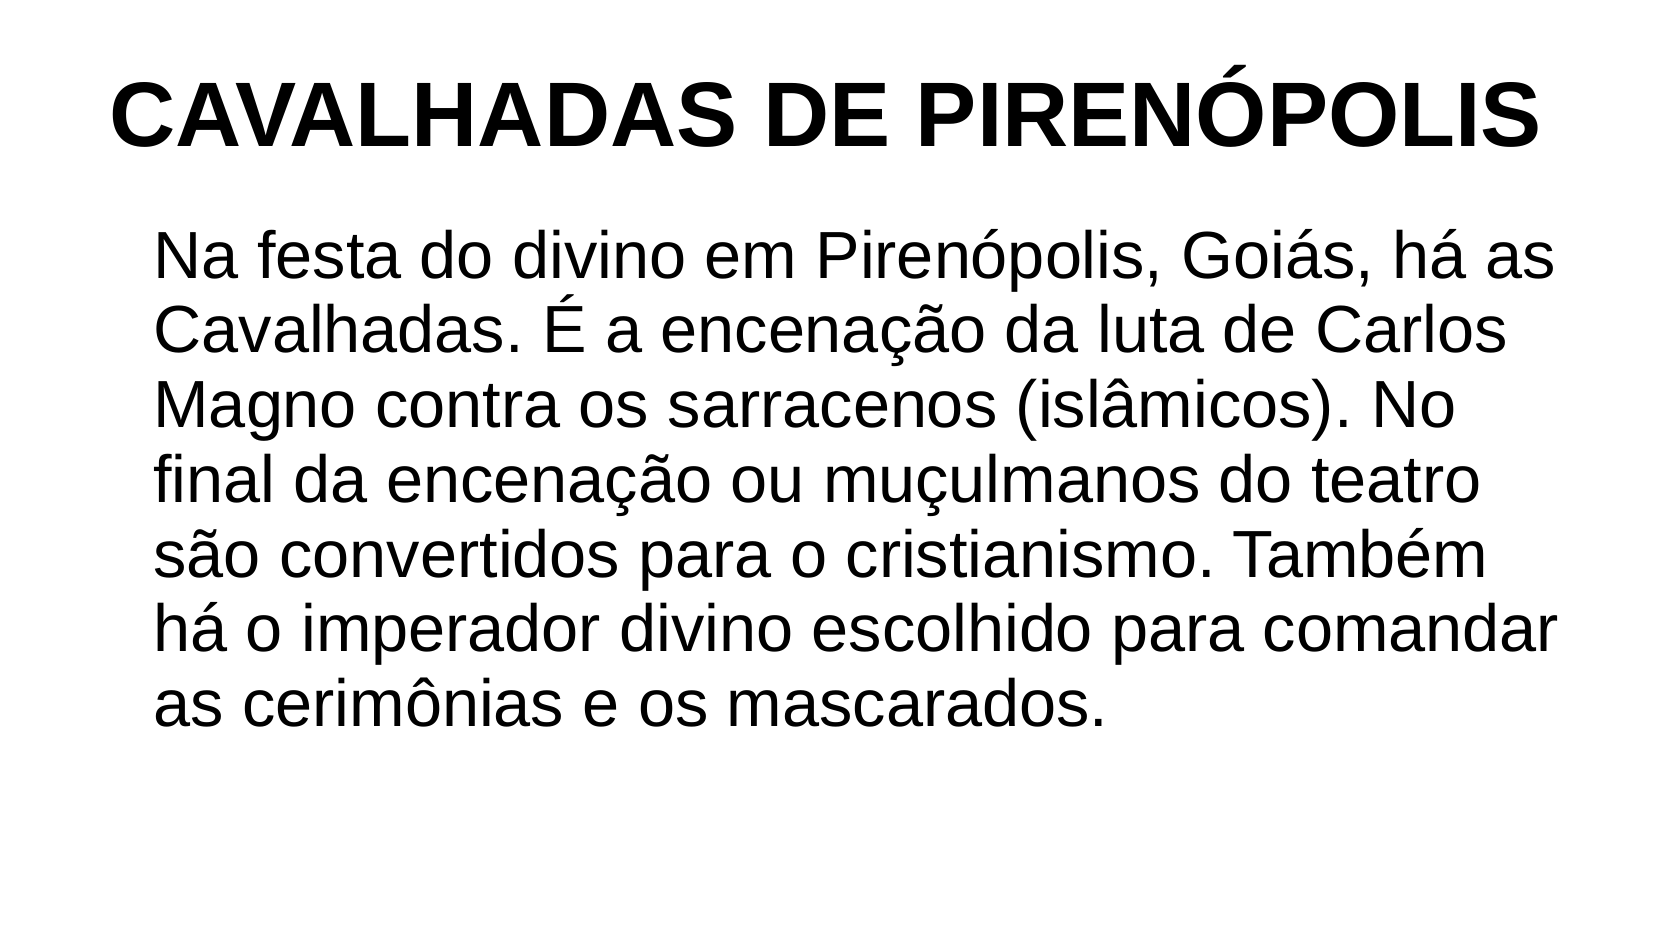

# CAVALHADAS DE PIRENÓPOLIS
Na festa do divino em Pirenópolis, Goiás, há as Cavalhadas. É a encenação da luta de Carlos Magno contra os sarracenos (islâmicos). No final da encenação ou muçulmanos do teatro são convertidos para o cristianismo. Também há o imperador divino escolhido para comandar as cerimônias e os mascarados.